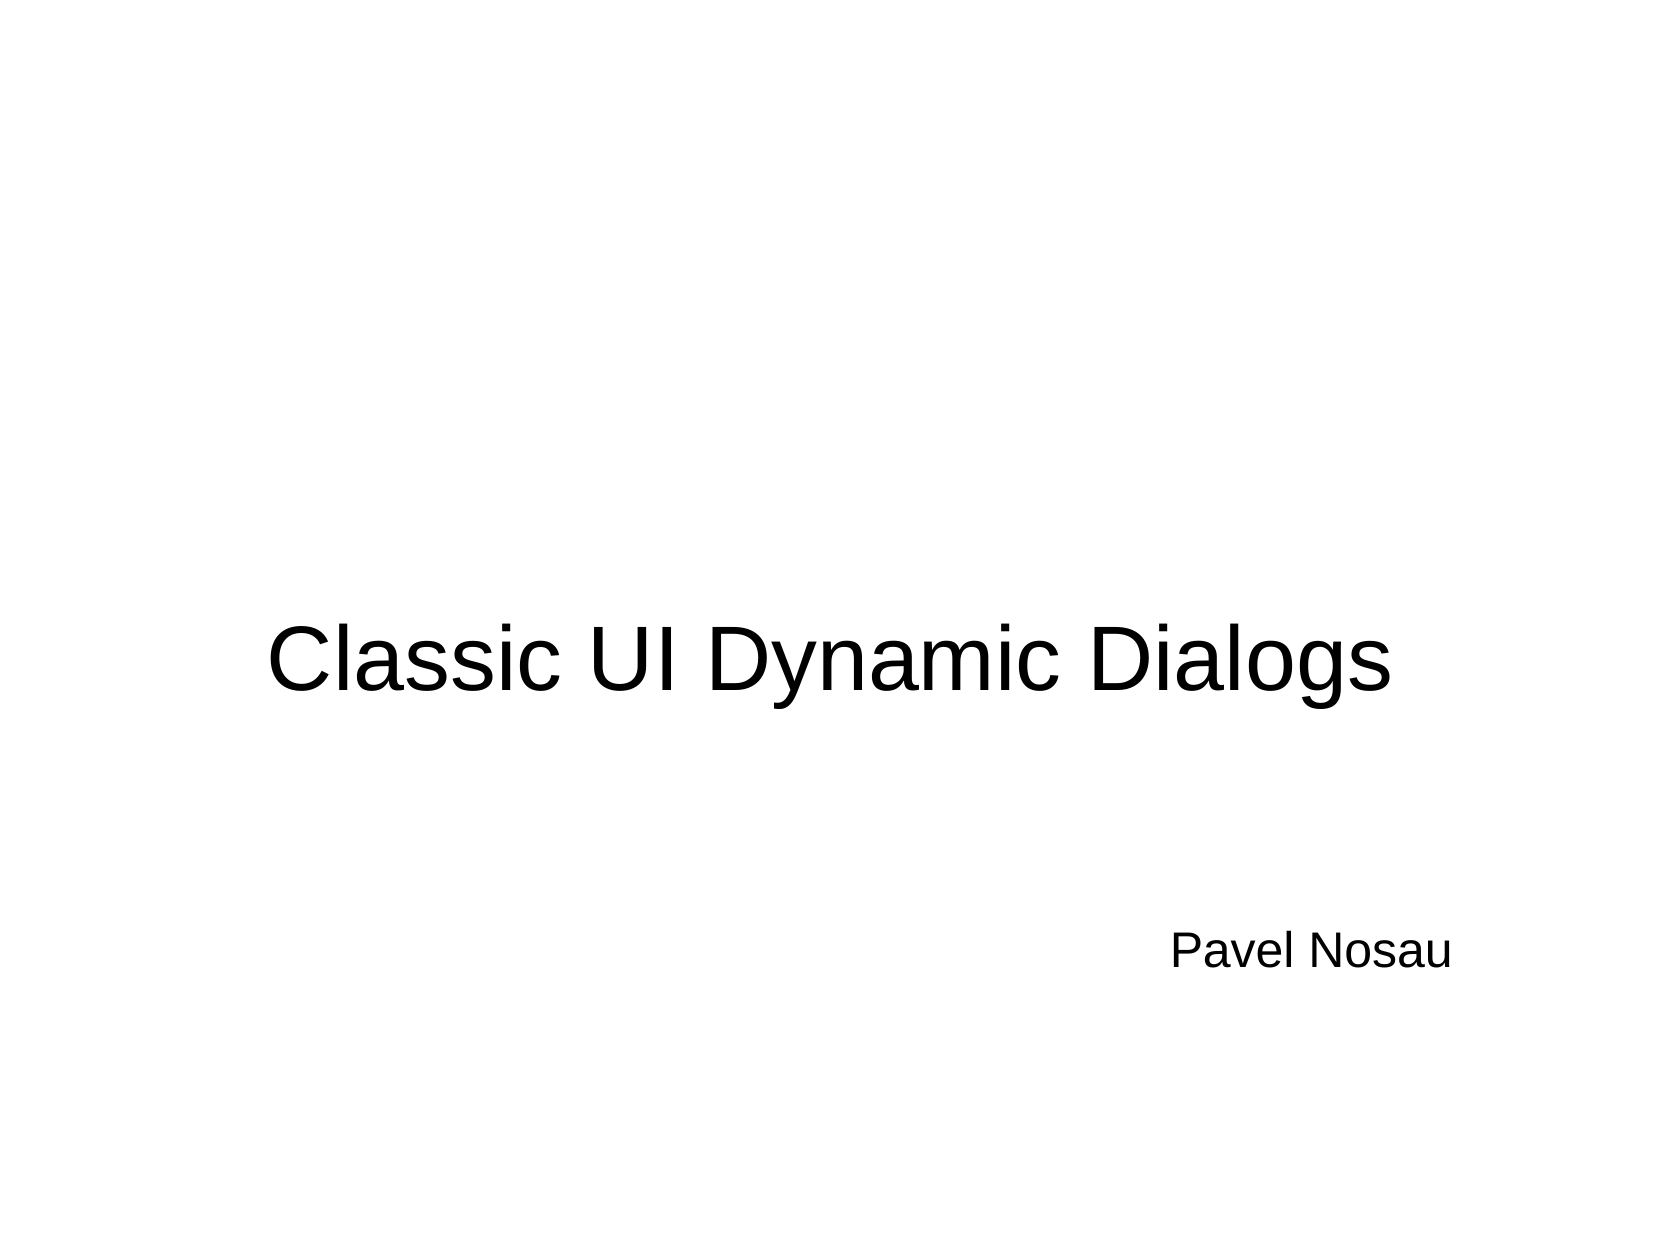

# Classic UI Dynamic Dialogs
Pavel Nosau